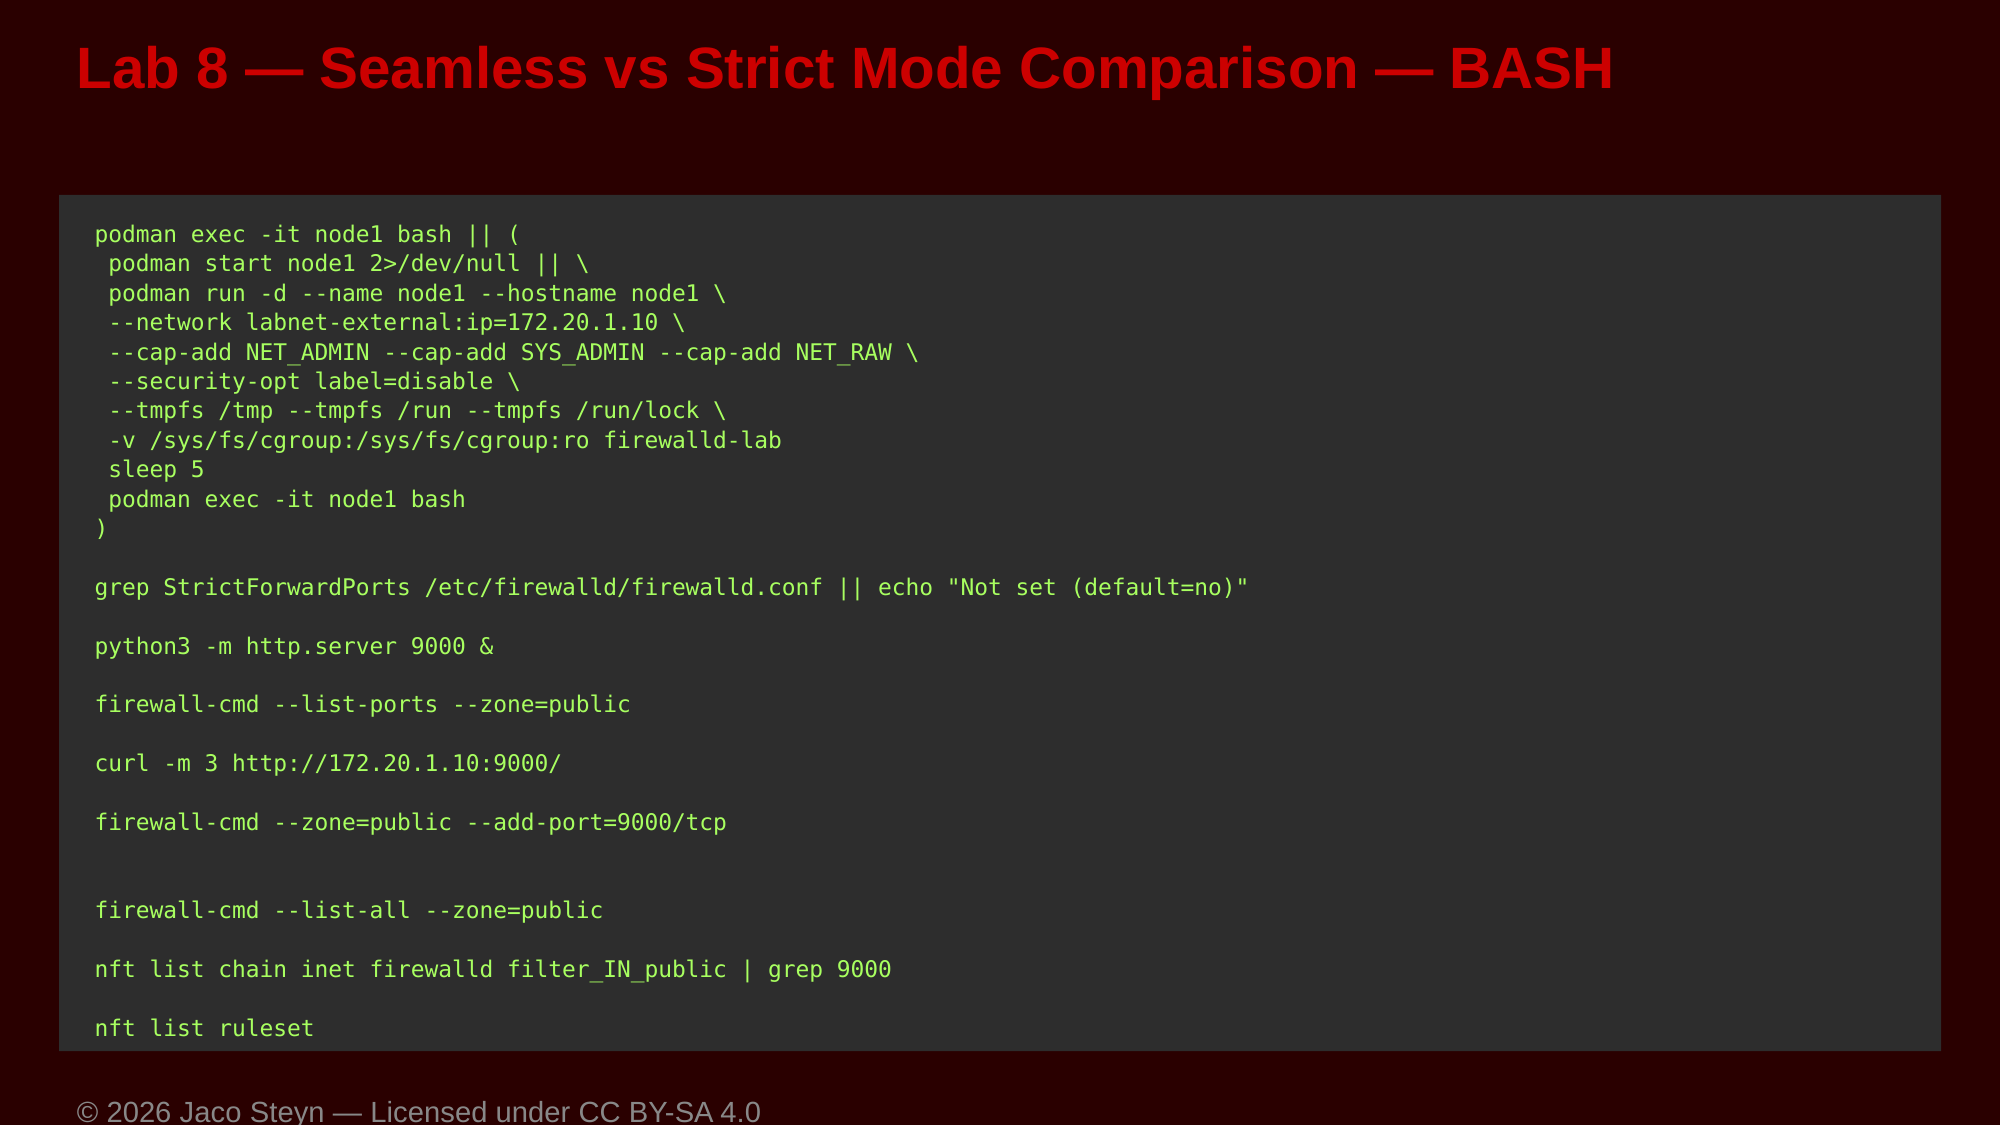

Lab 8 — Seamless vs Strict Mode Comparison — BASH
podman exec -it node1 bash || (
 podman start node1 2>/dev/null || \
 podman run -d --name node1 --hostname node1 \
 --network labnet-external:ip=172.20.1.10 \
 --cap-add NET_ADMIN --cap-add SYS_ADMIN --cap-add NET_RAW \
 --security-opt label=disable \
 --tmpfs /tmp --tmpfs /run --tmpfs /run/lock \
 -v /sys/fs/cgroup:/sys/fs/cgroup:ro firewalld-lab
 sleep 5
 podman exec -it node1 bash
)
grep StrictForwardPorts /etc/firewalld/firewalld.conf || echo "Not set (default=no)"
python3 -m http.server 9000 &
firewall-cmd --list-ports --zone=public
curl -m 3 http://172.20.1.10:9000/
firewall-cmd --zone=public --add-port=9000/tcp
firewall-cmd --list-all --zone=public
nft list chain inet firewalld filter_IN_public | grep 9000
nft list ruleset
© 2026 Jaco Steyn — Licensed under CC BY-SA 4.0